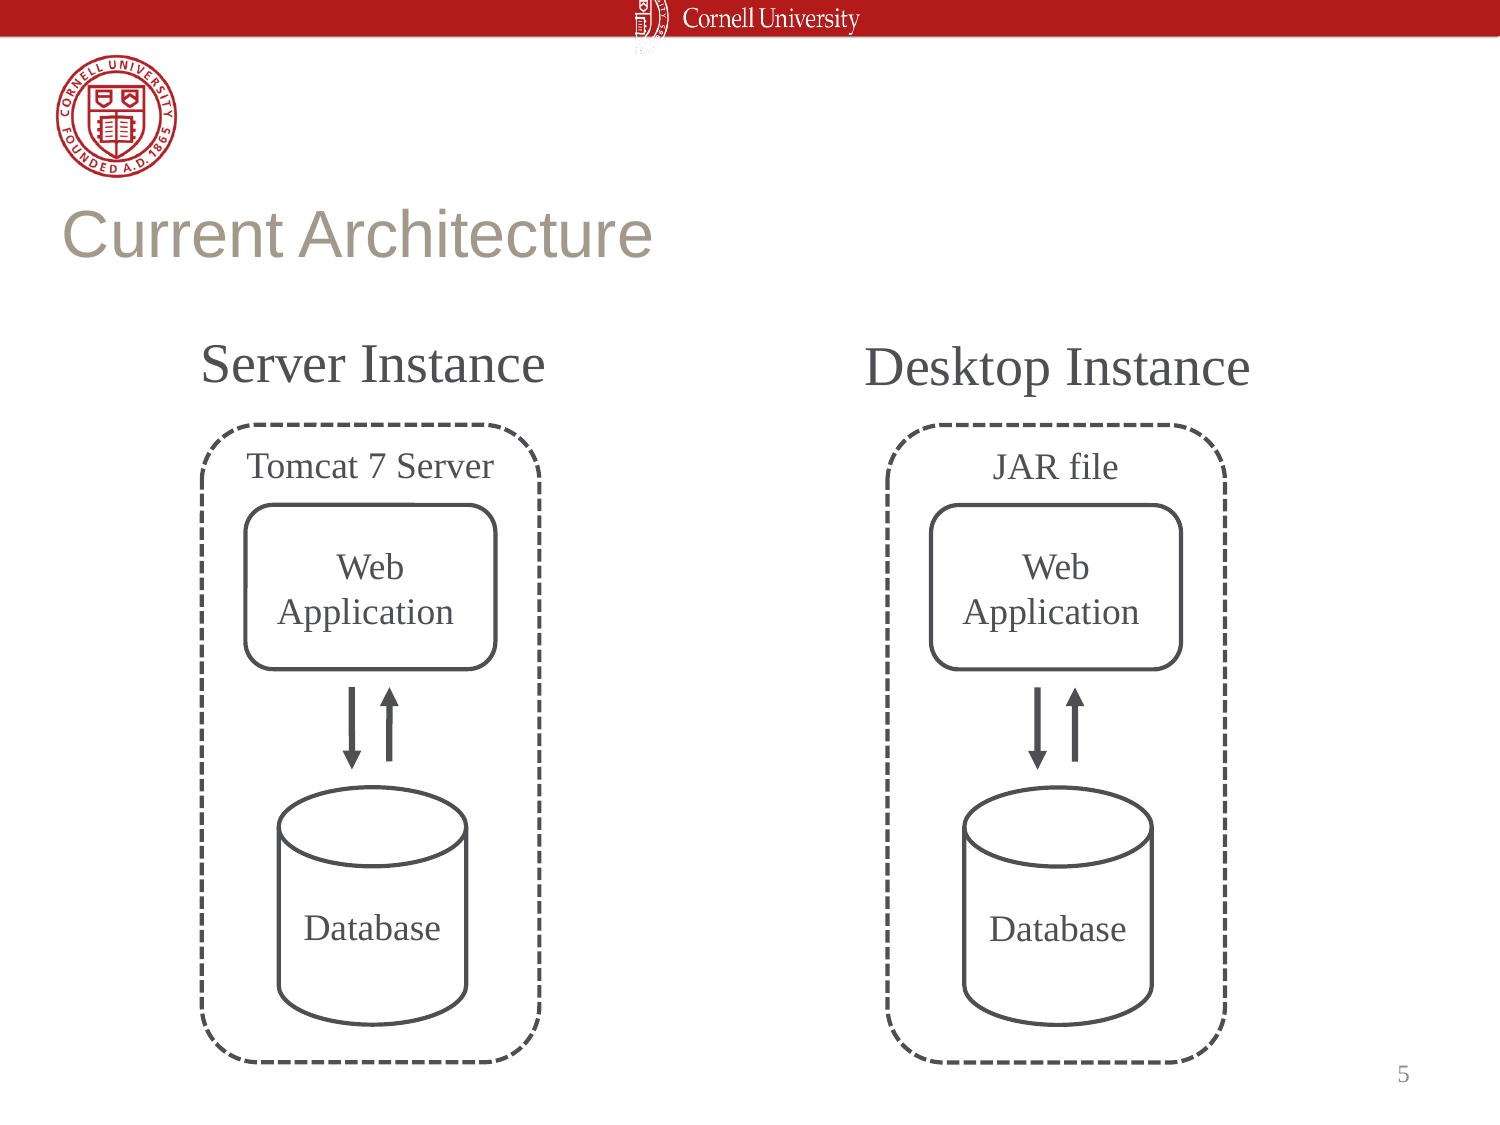

# Current Architecture
Server Instance
Desktop Instance
Tomcat 7 Server
JAR file
Web
Application
Web
Application
Database
Database